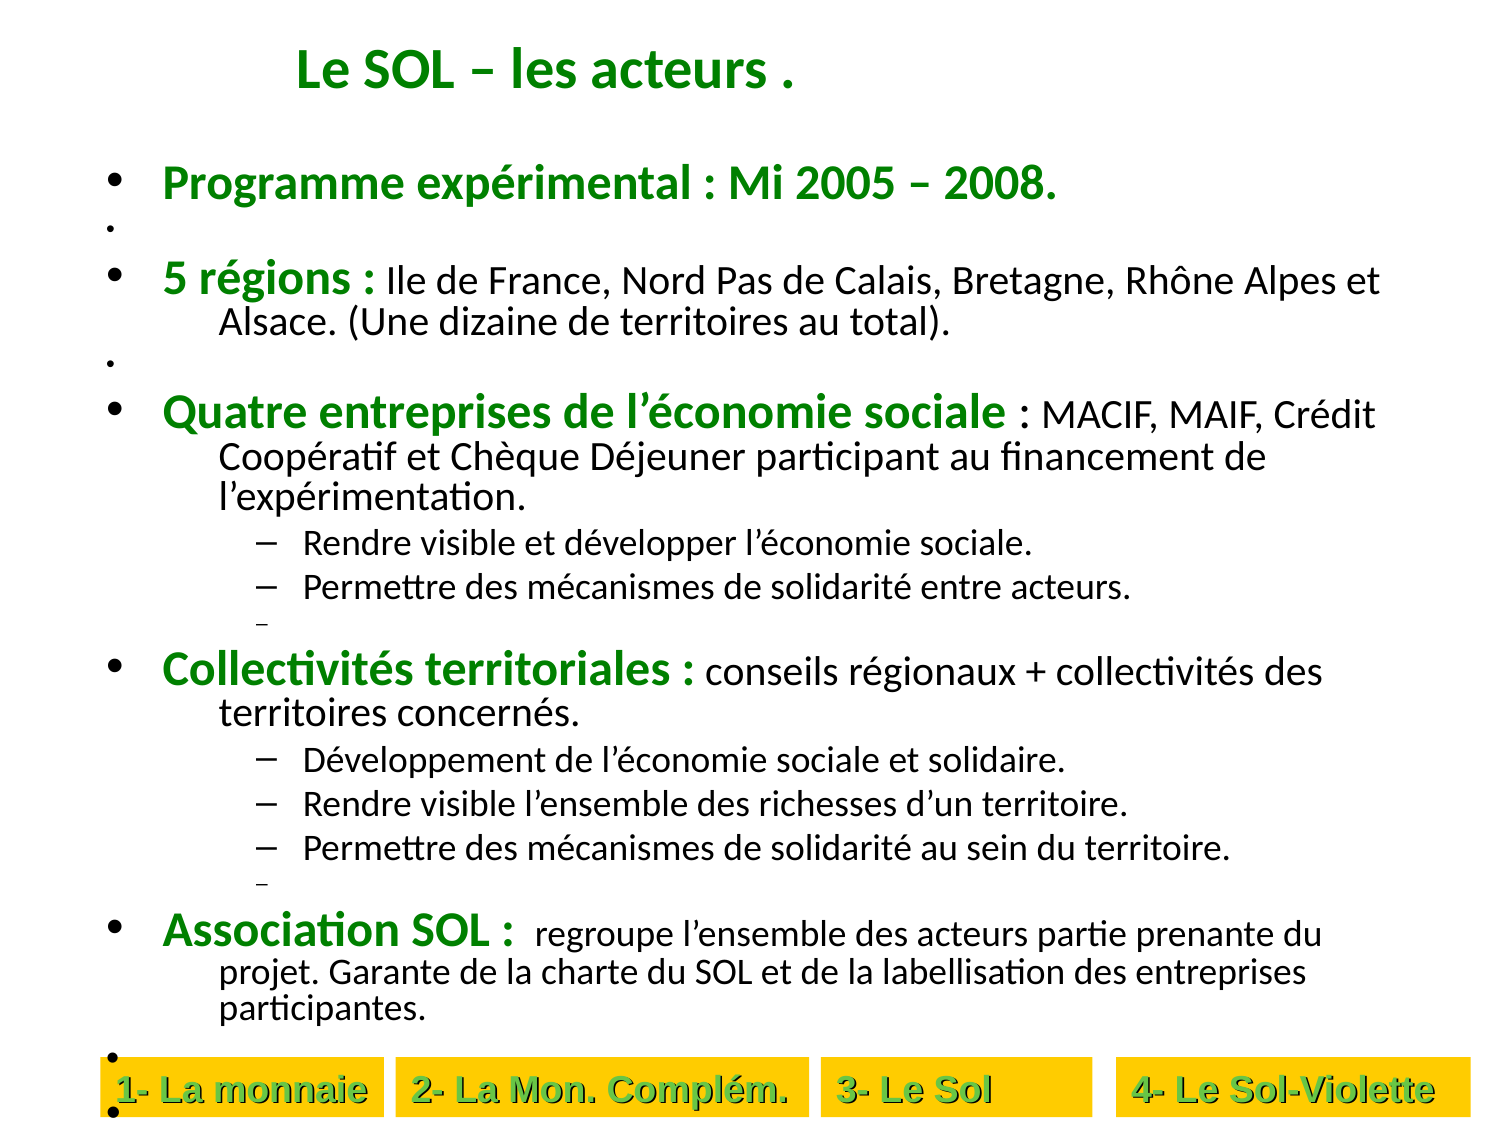

# Le SOL – les acteurs .
Programme expérimental : Mi 2005 – 2008.
5 régions : Ile de France, Nord Pas de Calais, Bretagne, Rhône Alpes et Alsace. (Une dizaine de territoires au total).
Quatre entreprises de l’économie sociale : MACIF, MAIF, Crédit Coopératif et Chèque Déjeuner participant au financement de l’expérimentation.
Rendre visible et développer l’économie sociale.
Permettre des mécanismes de solidarité entre acteurs.
Collectivités territoriales : conseils régionaux + collectivités des territoires concernés.
Développement de l’économie sociale et solidaire.
Rendre visible l’ensemble des richesses d’un territoire.
Permettre des mécanismes de solidarité au sein du territoire.
Association SOL : regroupe l’ensemble des acteurs partie prenante du projet. Garante de la charte du SOL et de la labellisation des entreprises participantes.